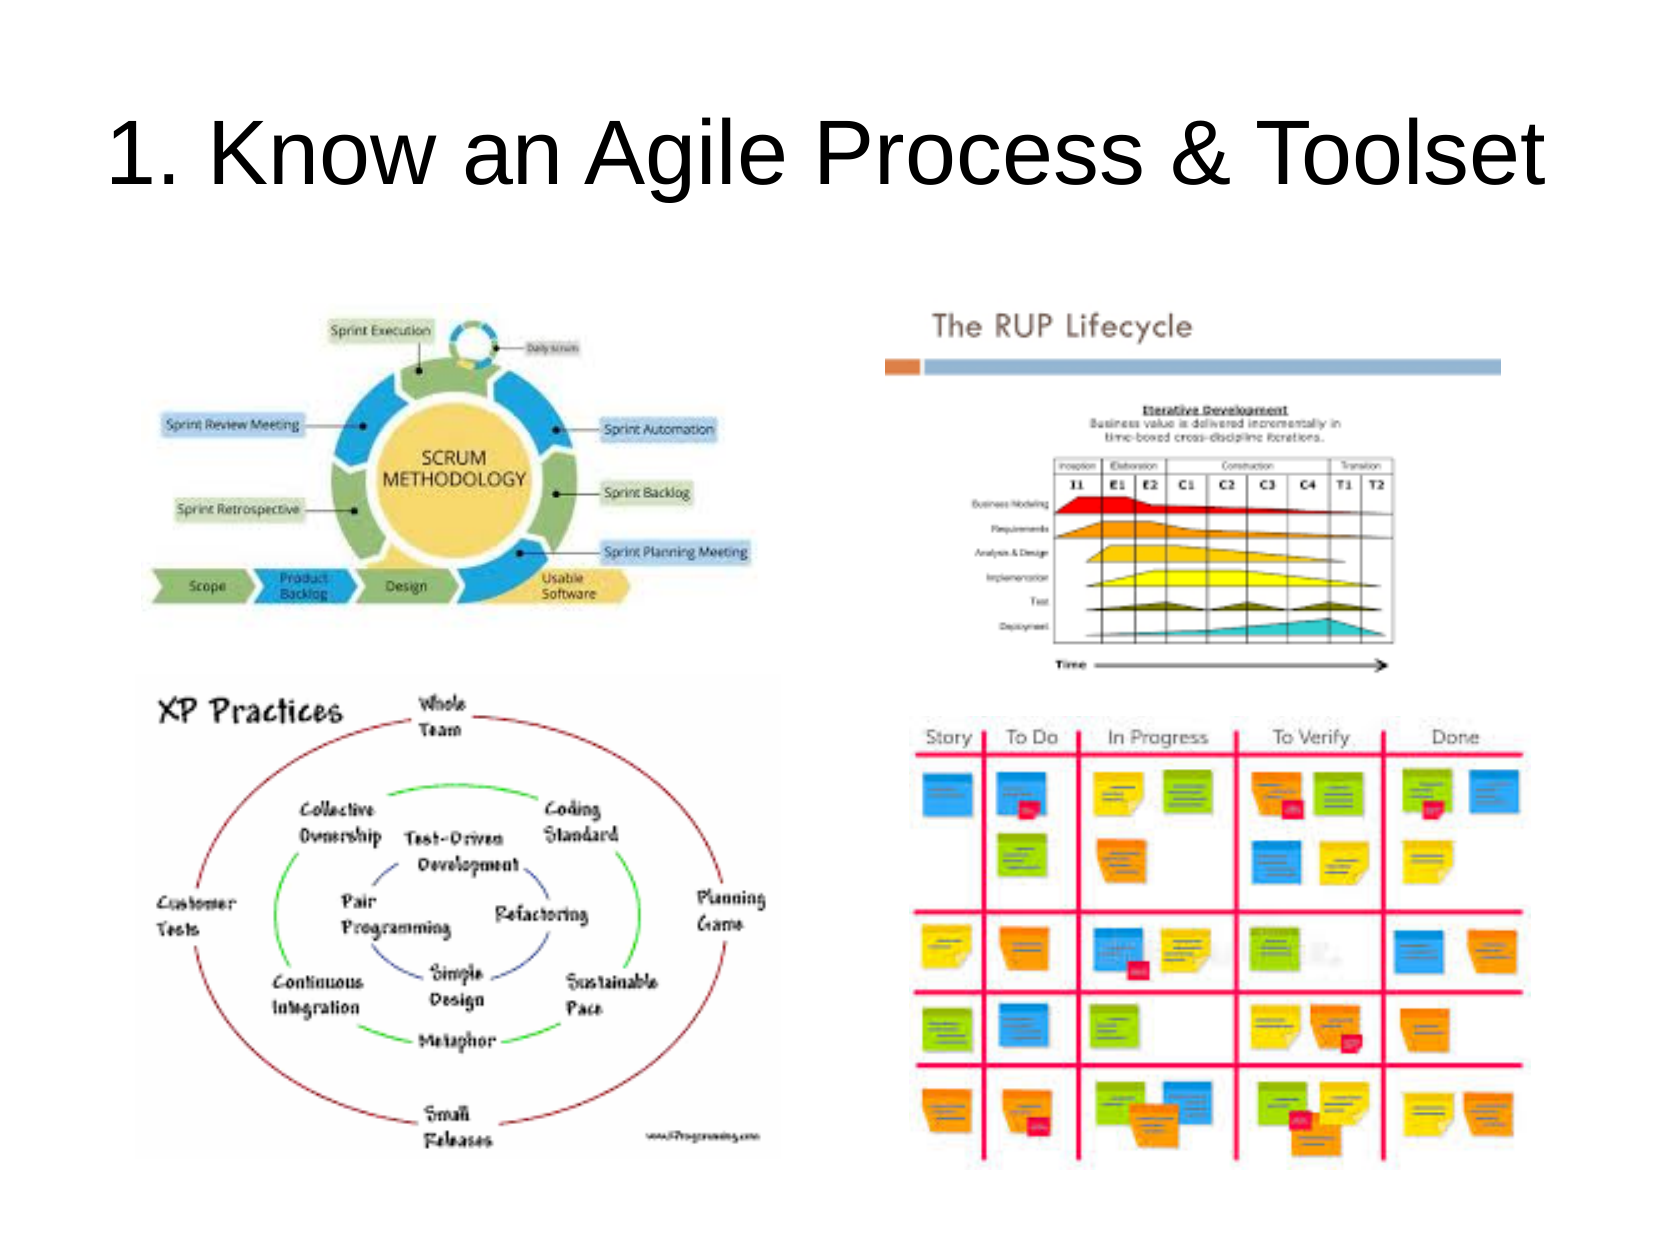

# 1. Know an Agile Process & Toolset